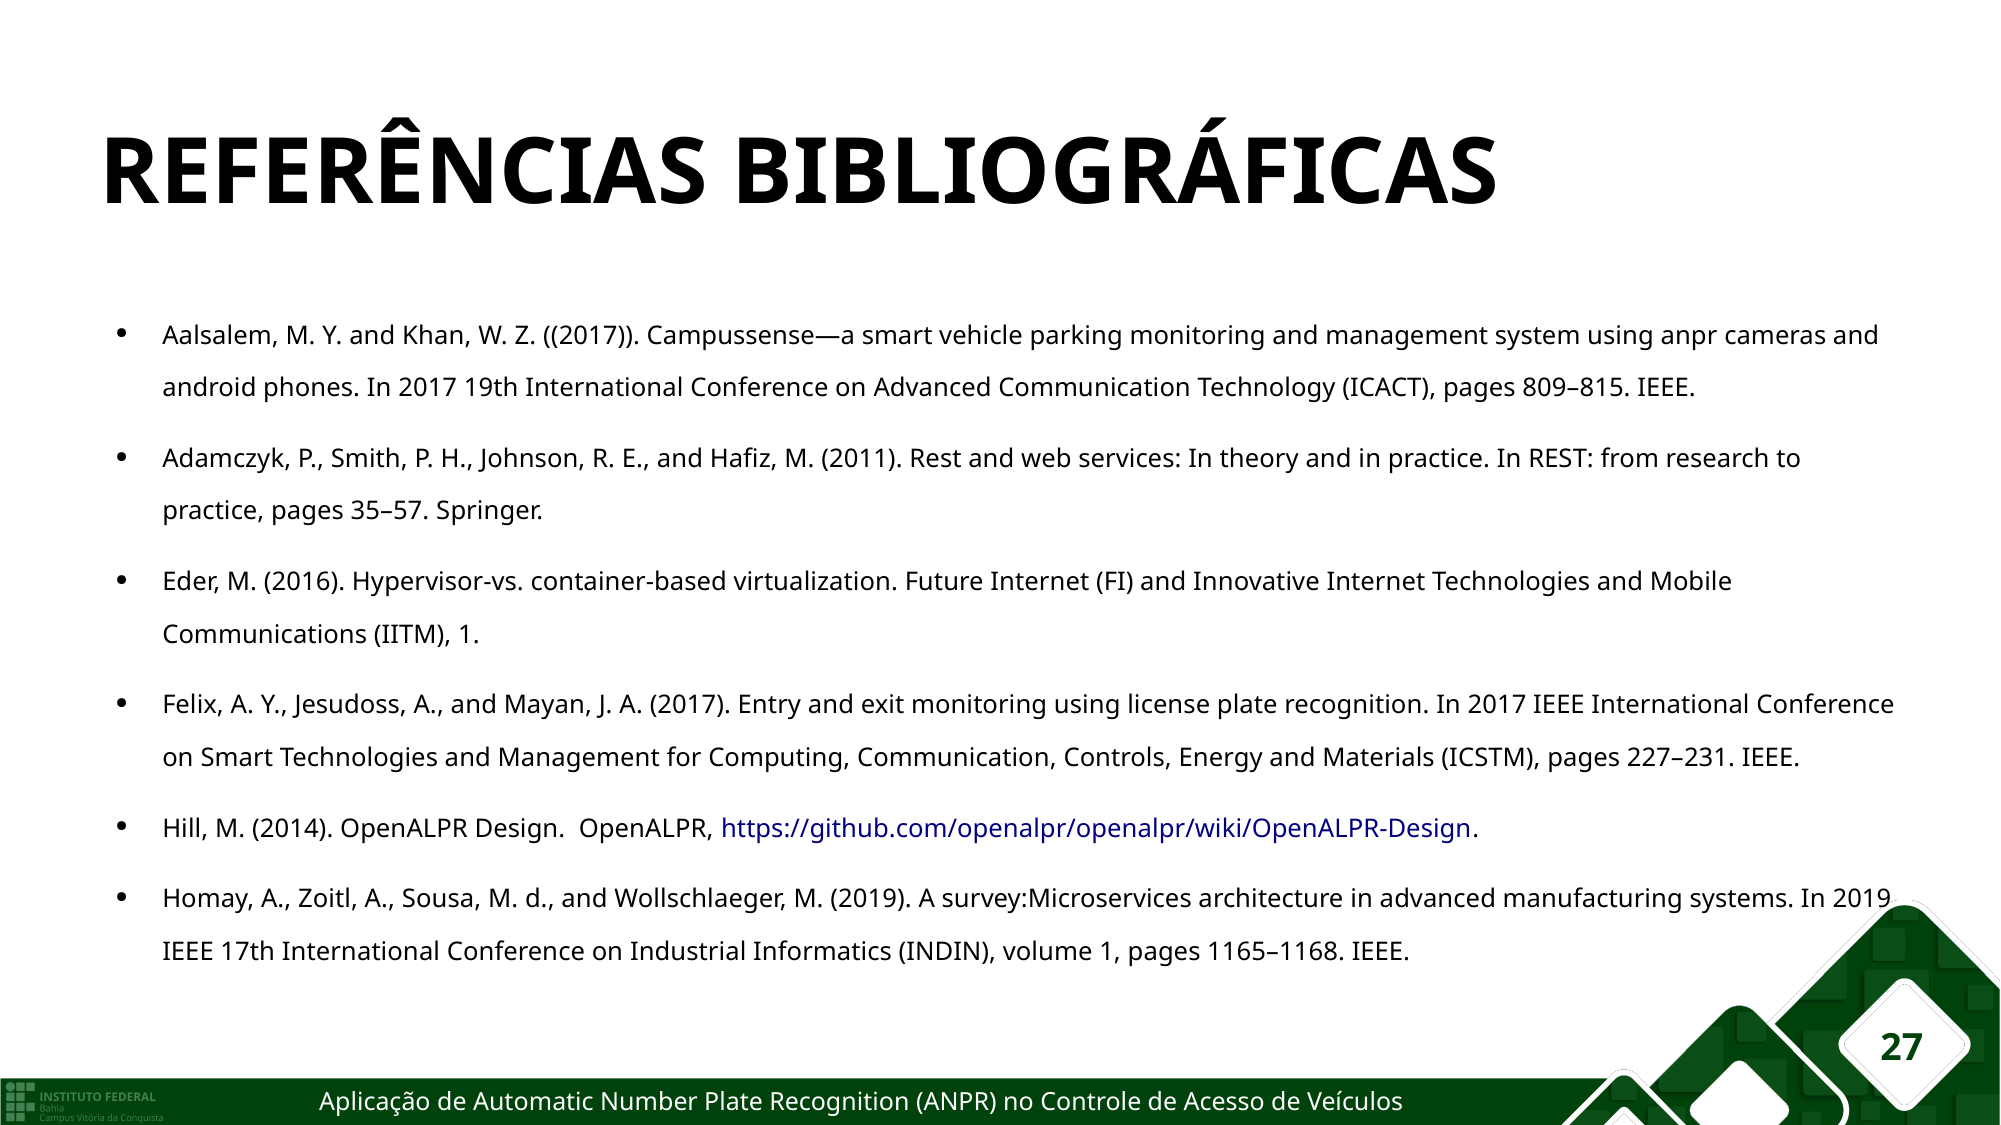

# REFERÊNCIAS BIBLIOGRÁFICAS
Aalsalem, M. Y. and Khan, W. Z. ((2017)). Campussense—a smart vehicle parking monitoring and management system using anpr cameras and android phones. In 2017 19th International Conference on Advanced Communication Technology (ICACT), pages 809–815. IEEE.
Adamczyk, P., Smith, P. H., Johnson, R. E., and Hafiz, M. (2011). Rest and web services: In theory and in practice. In REST: from research to practice, pages 35–57. Springer.
Eder, M. (2016). Hypervisor-vs. container-based virtualization. Future Internet (FI) and Innovative Internet Technologies and Mobile Communications (IITM), 1.
Felix, A. Y., Jesudoss, A., and Mayan, J. A. (2017). Entry and exit monitoring using license plate recognition. In 2017 IEEE International Conference on Smart Technologies and Management for Computing, Communication, Controls, Energy and Materials (ICSTM), pages 227–231. IEEE.
Hill, M. (2014). OpenALPR Design. OpenALPR, https://github.com/openalpr/openalpr/wiki/OpenALPR-Design.
Homay, A., Zoitl, A., Sousa, M. d., and Wollschlaeger, M. (2019). A survey:Microservices architecture in advanced manufacturing systems. In 2019 IEEE 17th International Conference on Industrial Informatics (INDIN), volume 1, pages 1165–1168. IEEE.